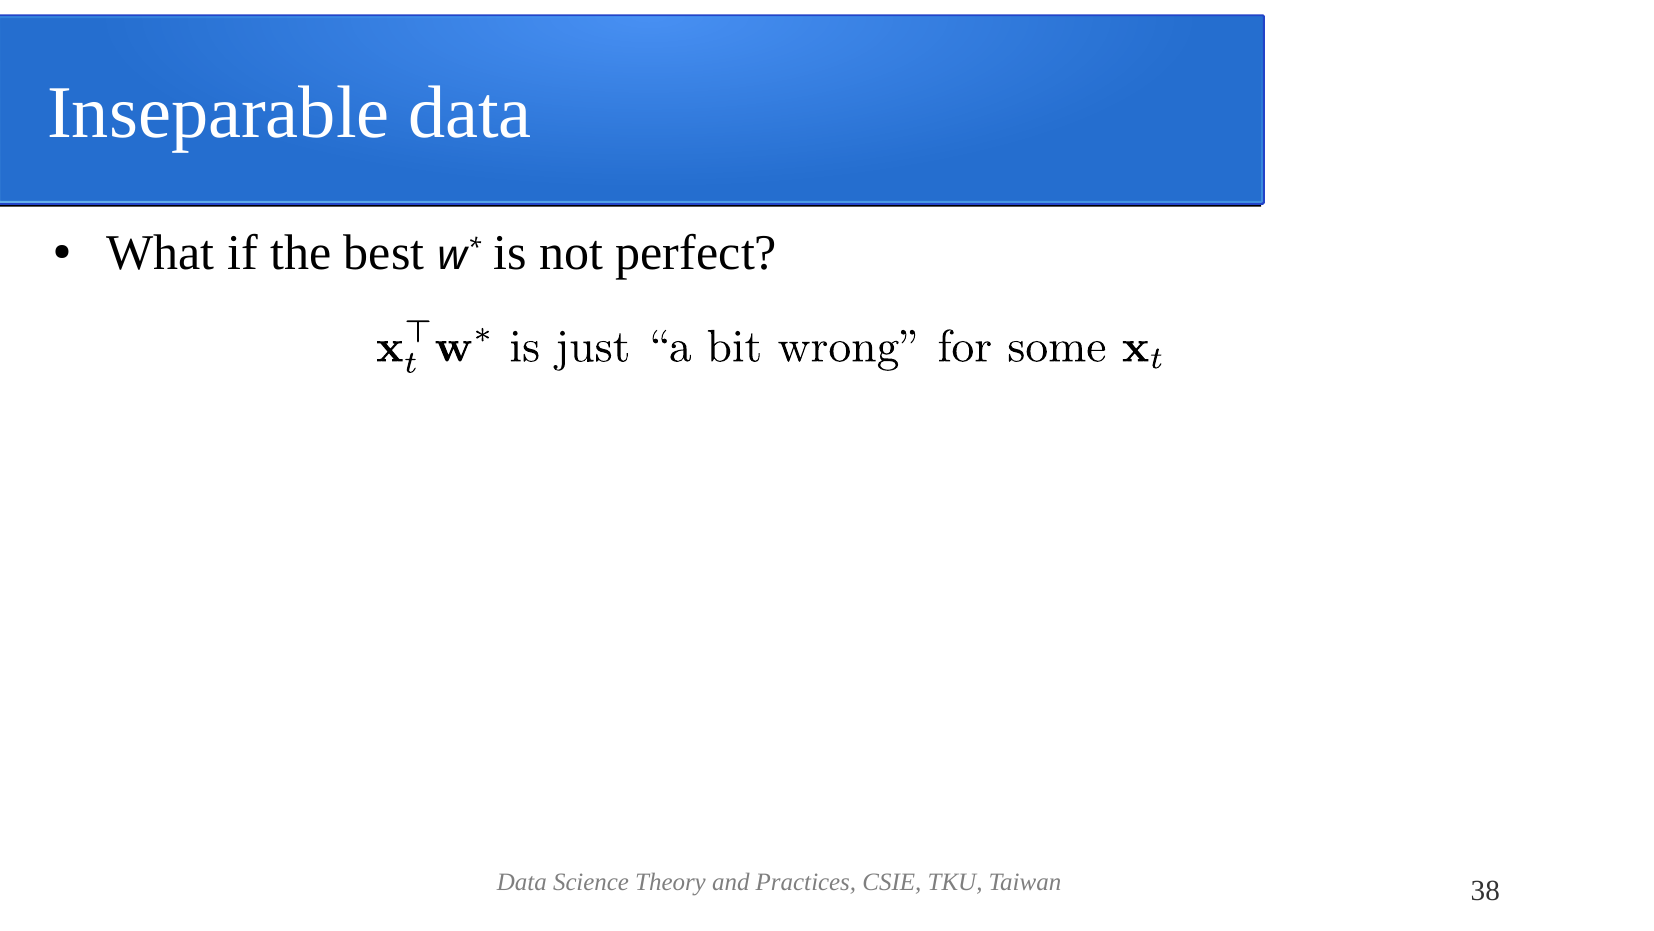

# Inseparable data
What if the best w* is not perfect?
Data Science Theory and Practices, CSIE, TKU, Taiwan
38